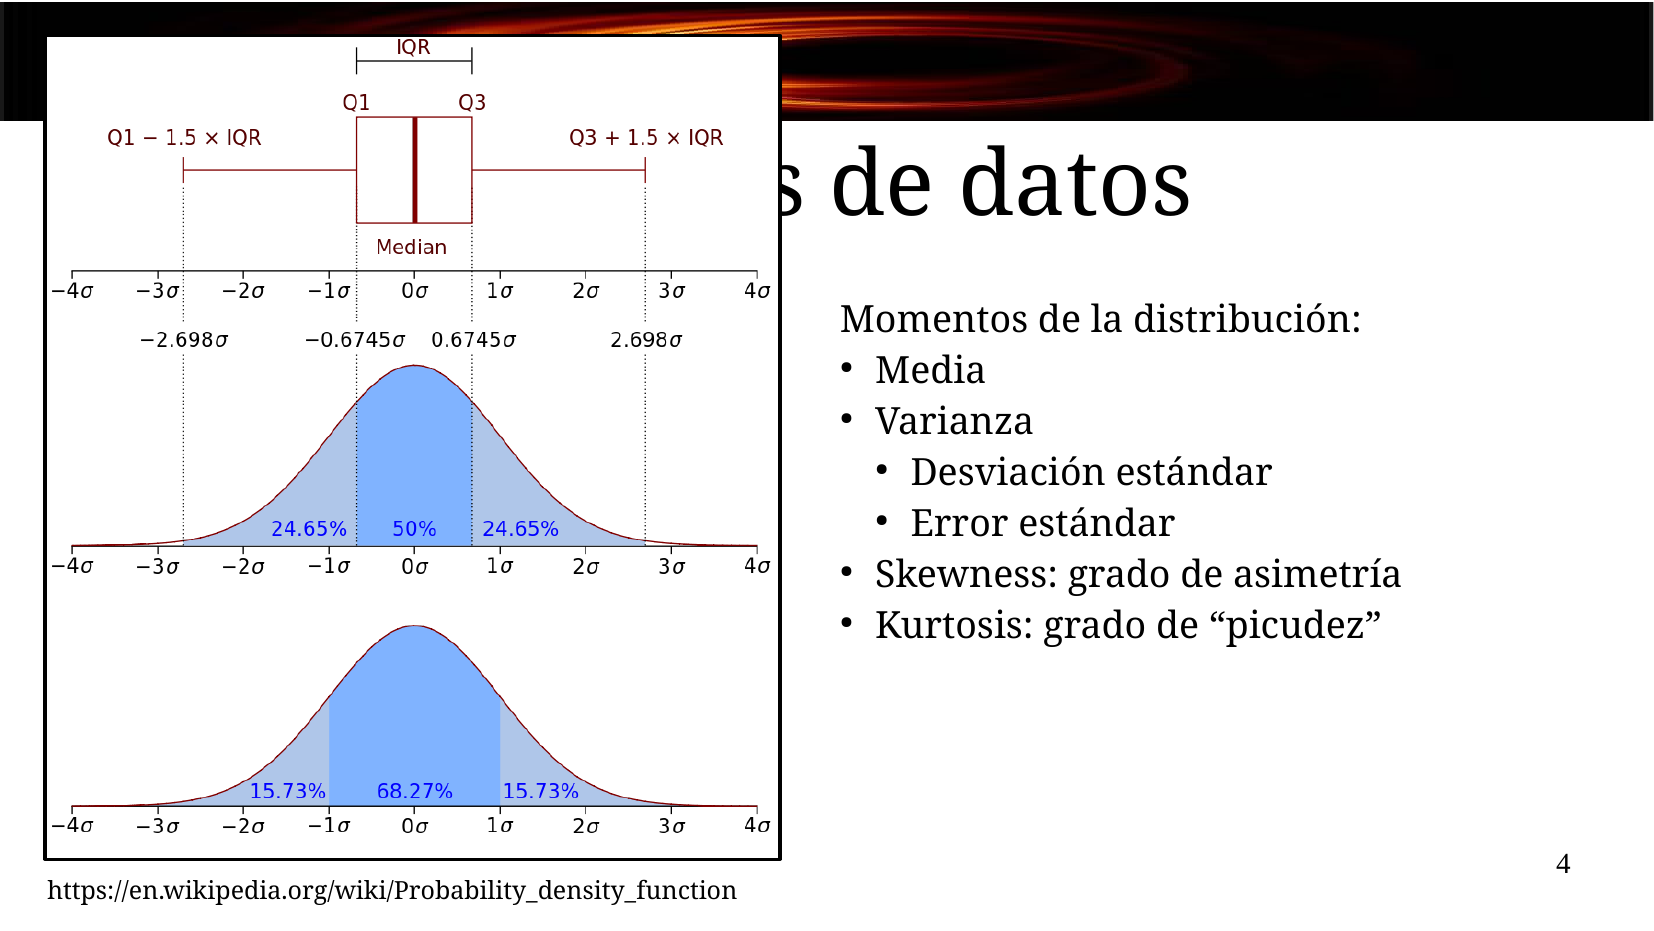

# Análisis de datos
Momentos de la distribución:
Media
Varianza
Desviación estándar
Error estándar
Skewness: grado de asimetría
Kurtosis: grado de “picudez”
Quedamos en:
4
https://en.wikipedia.org/wiki/Probability_density_function